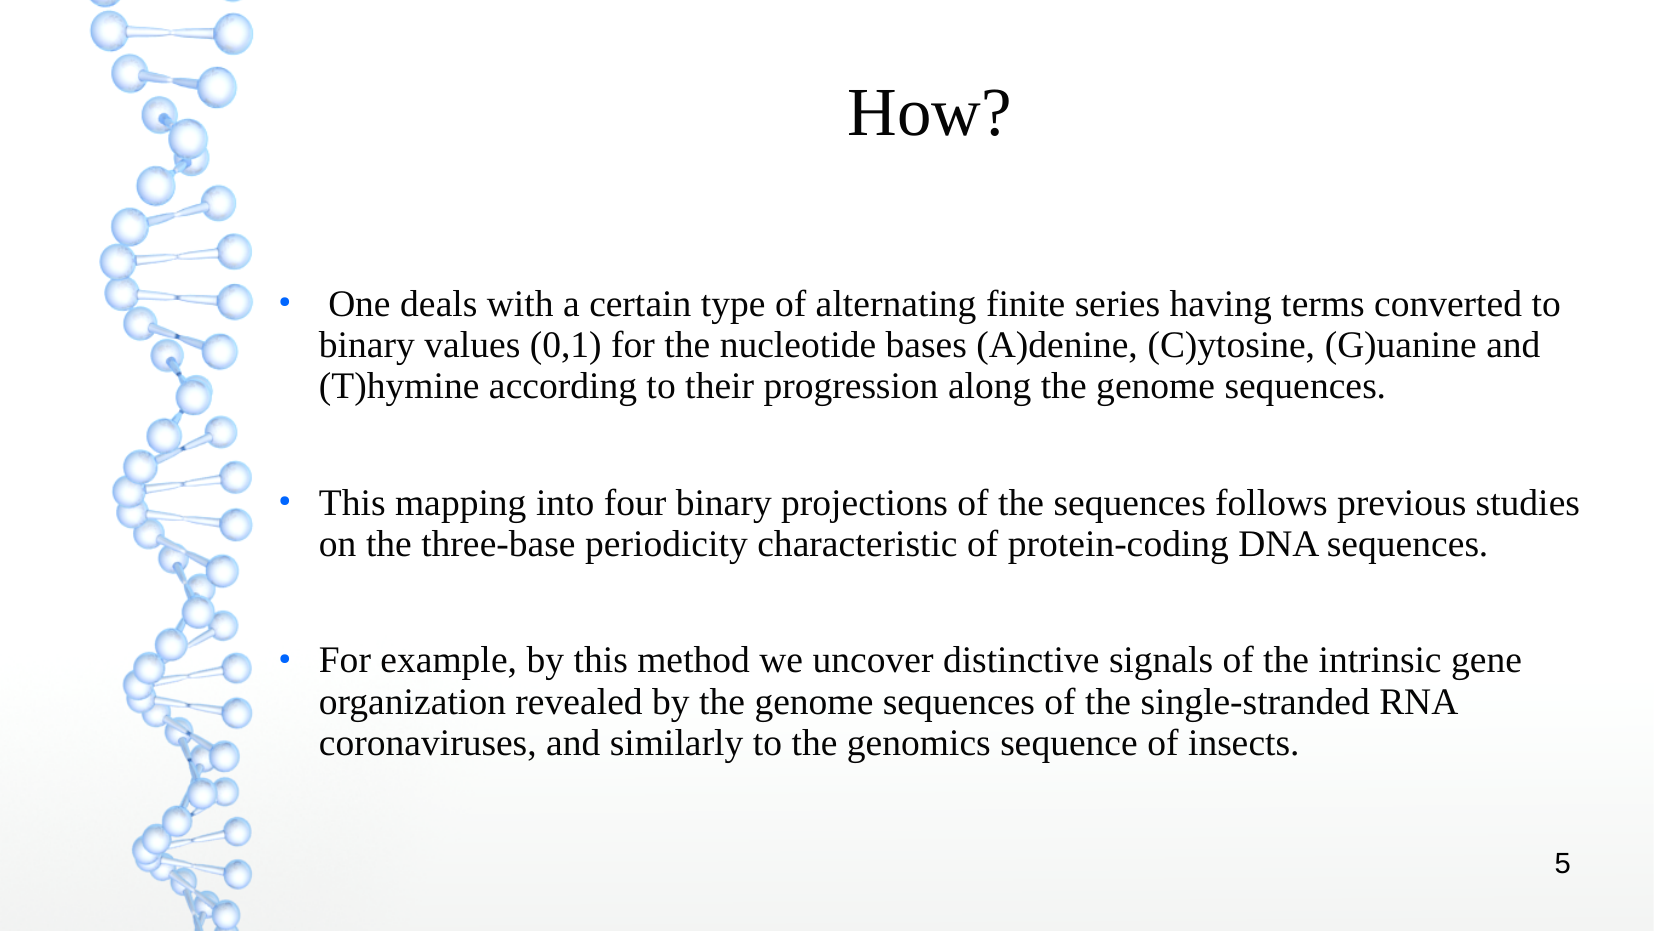

# How?
 One deals with a certain type of alternating finite series having terms converted to binary values (0,1) for the nucleotide bases (A)denine, (C)ytosine, (G)uanine and (T)hymine according to their progression along the genome sequences.
This mapping into four binary projections of the sequences follows previous studies on the three-base periodicity characteristic of protein-coding DNA sequences.
For example, by this method we uncover distinctive signals of the intrinsic gene organization revealed by the genome sequences of the single-stranded RNA coronaviruses, and similarly to the genomics sequence of insects.
5